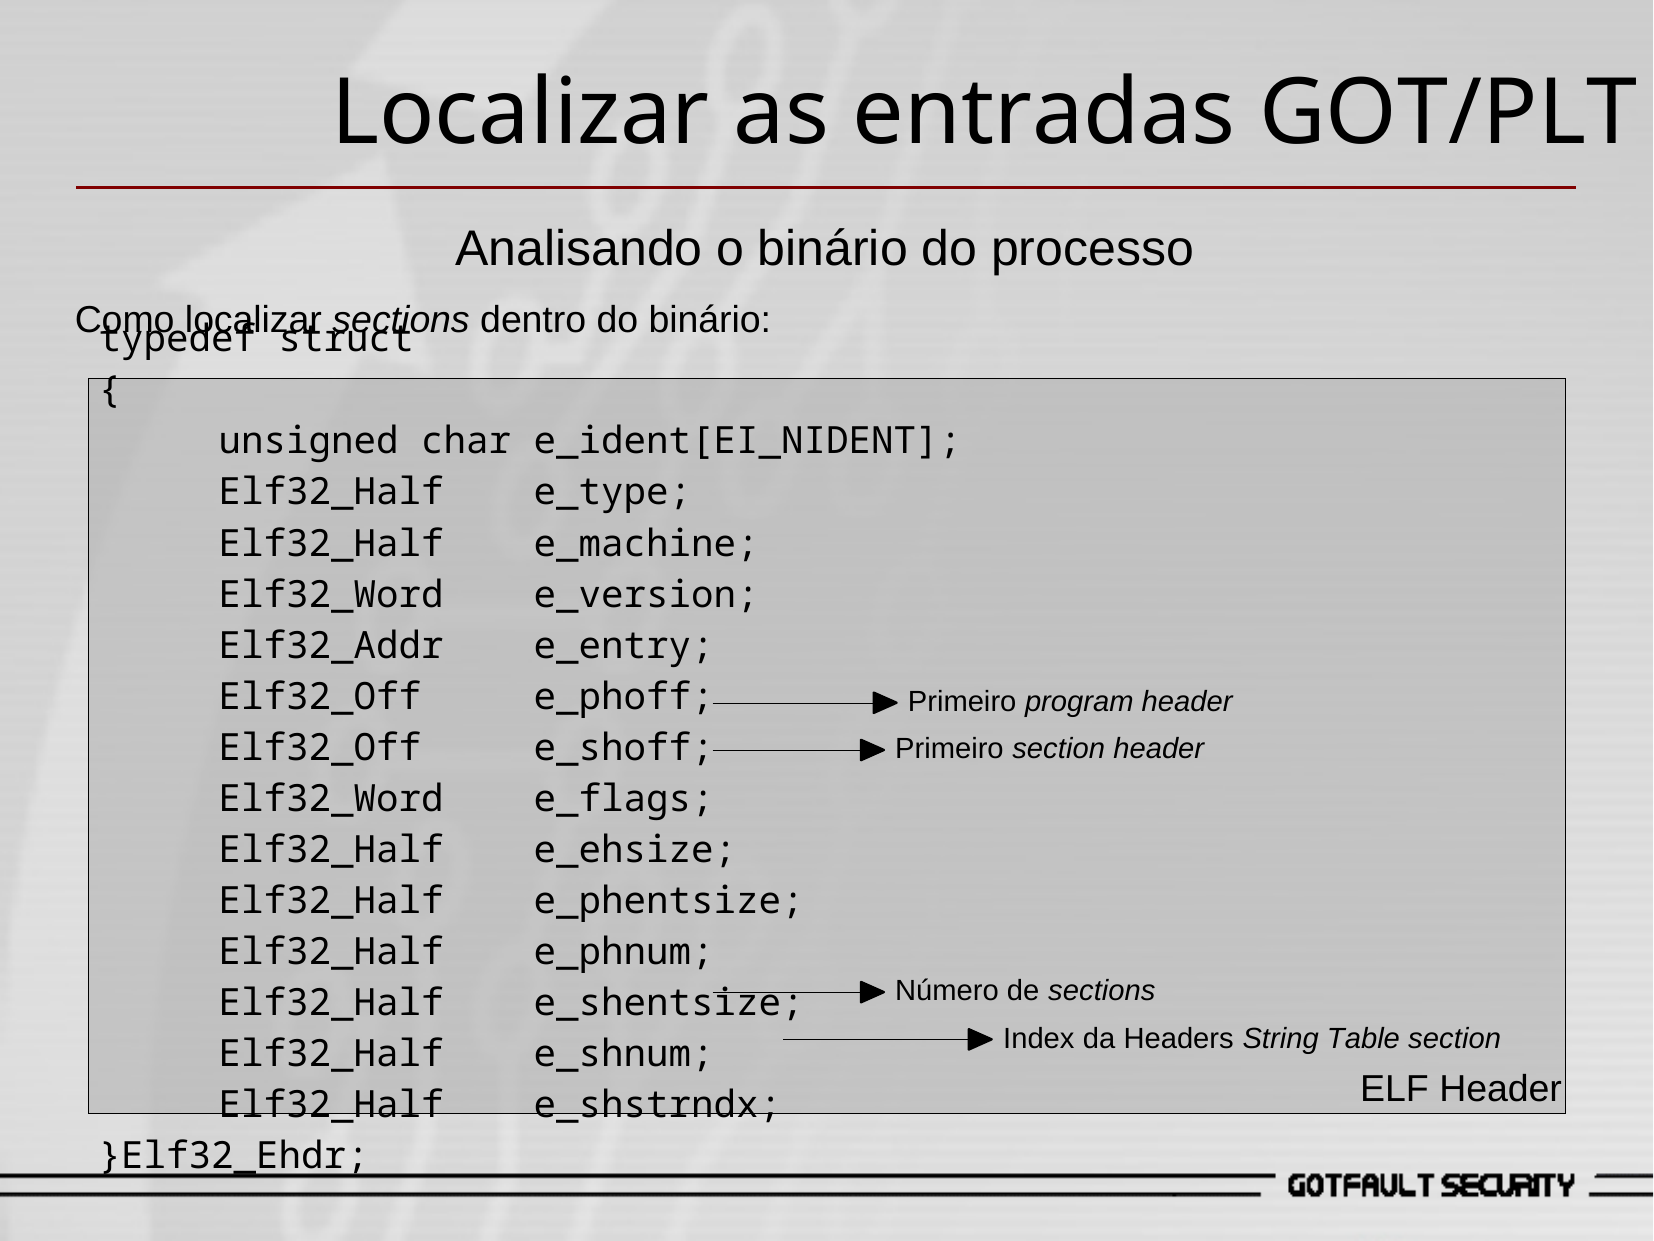

Localizar as entradas GOT/PLT
Analisando o binário do processo
Como localizar sections dentro do binário:
typedef struct
{
	 unsigned char e_ident[EI_NIDENT];
	 Elf32_Half e_type;
	 Elf32_Half e_machine;
	 Elf32_Word e_version;
	 Elf32_Addr e_entry;
	 Elf32_Off e_phoff;
	 Elf32_Off e_shoff;
	 Elf32_Word e_flags;
	 Elf32_Half e_ehsize;
	 Elf32_Half e_phentsize;
	 Elf32_Half e_phnum;
	 Elf32_Half e_shentsize;
	 Elf32_Half e_shnum;
	 Elf32_Half e_shstrndx;
}Elf32_Ehdr;
ELF Header
Primeiro program header
Primeiro section header
Número de sections
Index da Headers String Table section